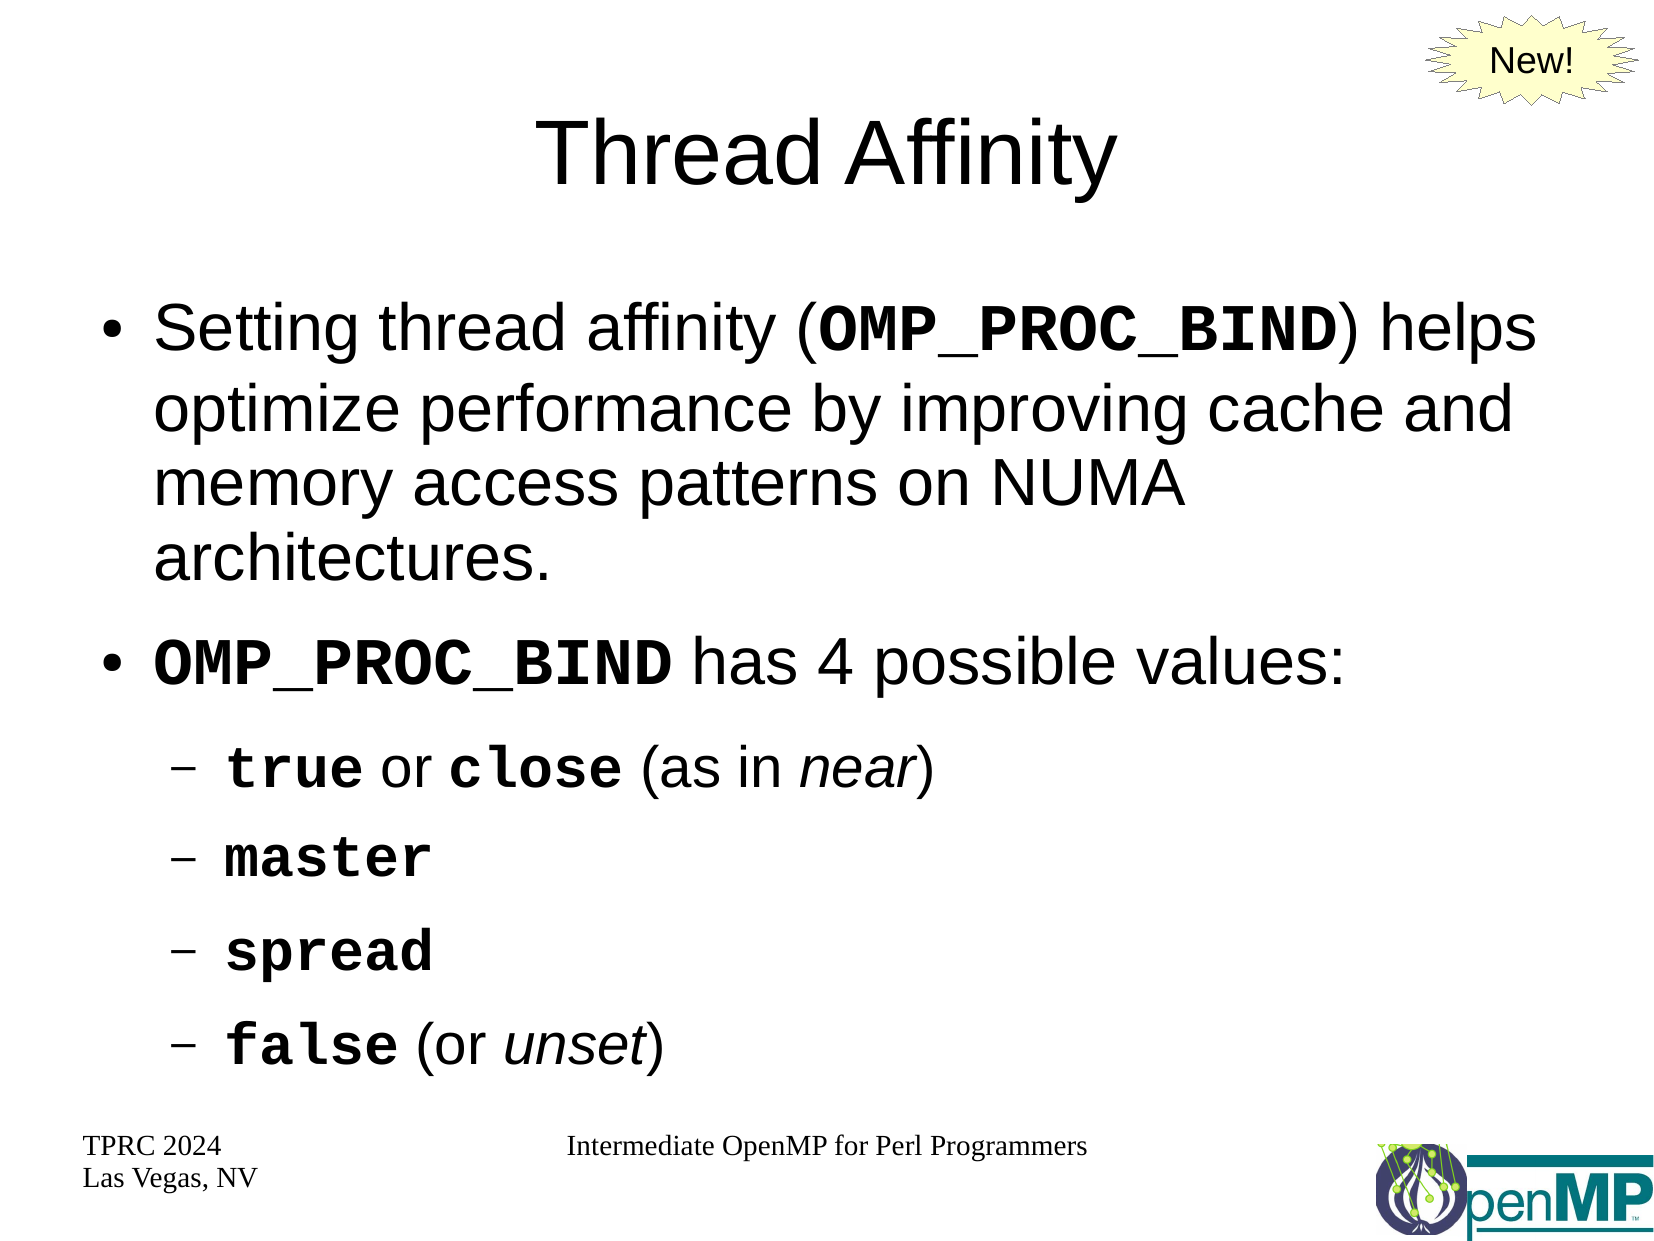

New!
# Thread Affinity
Setting thread affinity (OMP_PROC_BIND) helps optimize performance by improving cache and memory access patterns on NUMA architectures.
OMP_PROC_BIND has 4 possible values:
true or close (as in near)
master
spread
false (or unset)